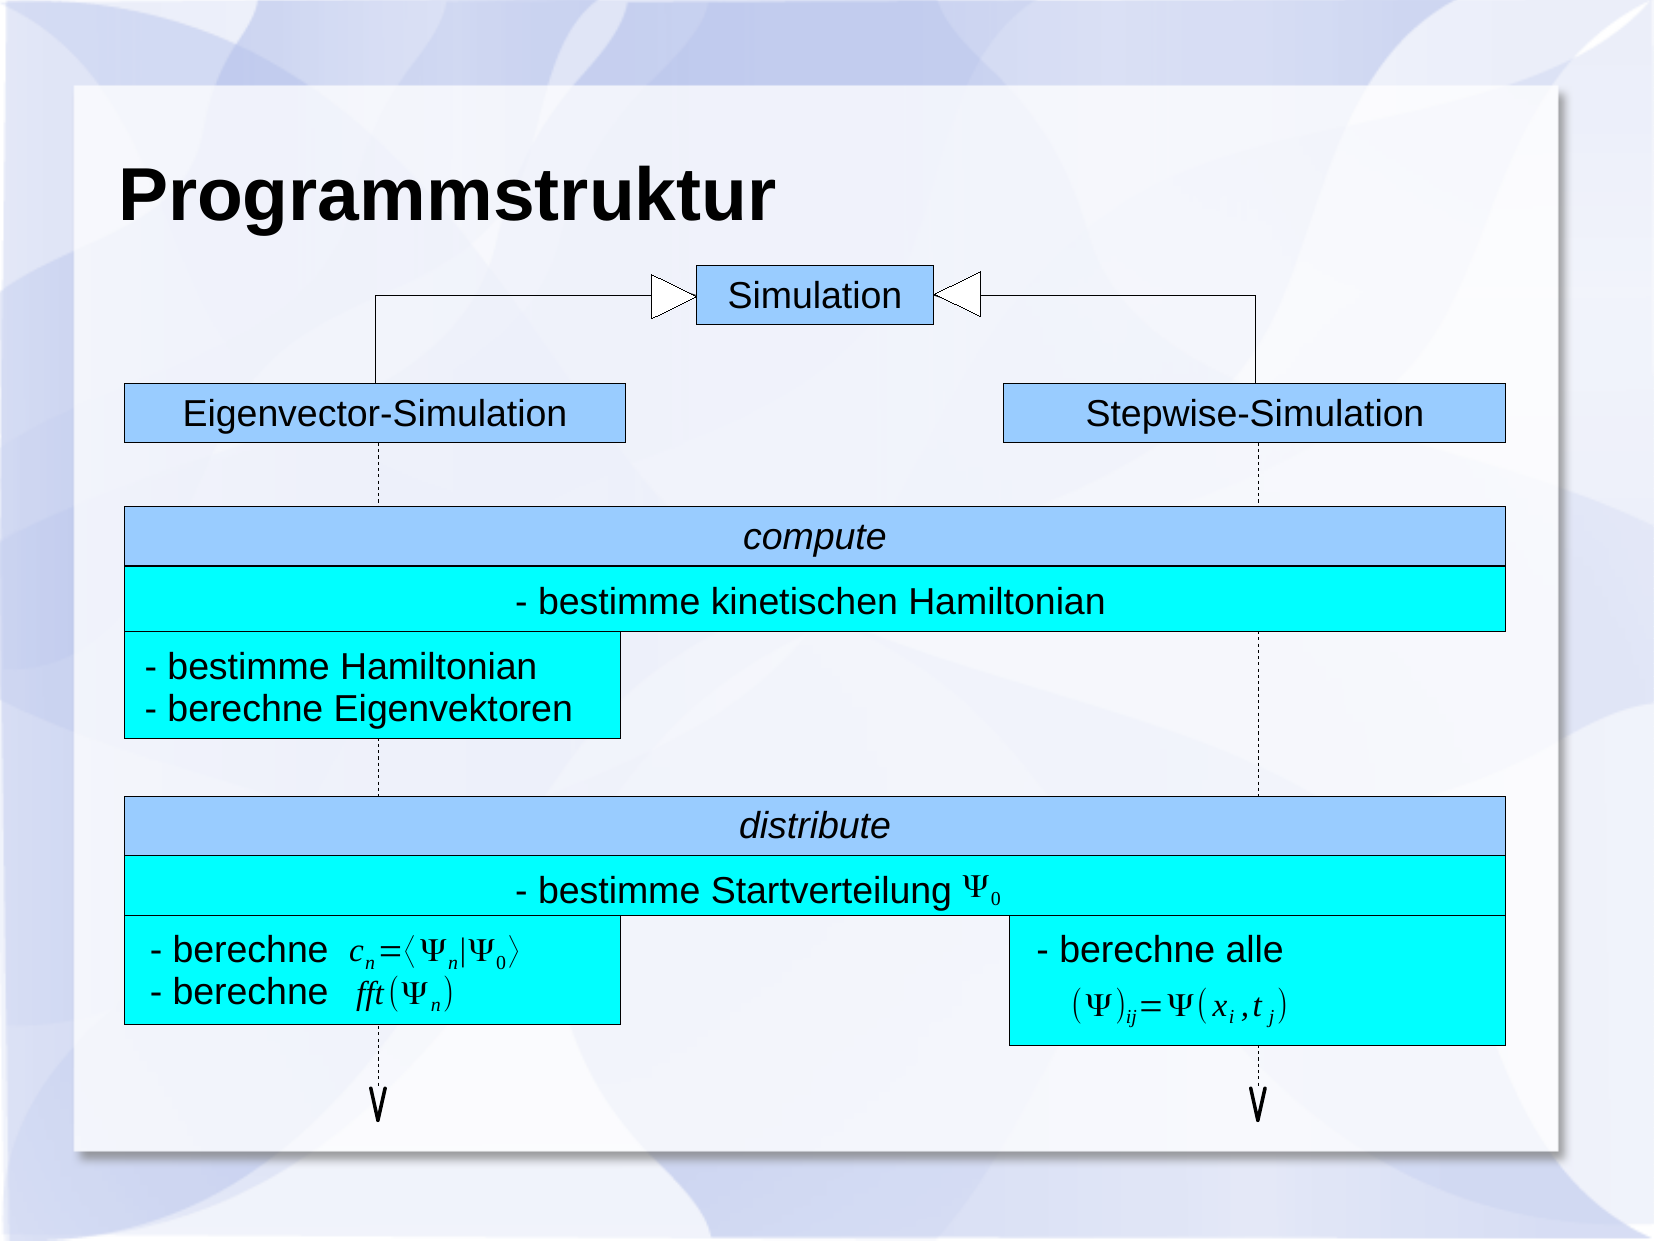

# Programmstruktur
Simulation
Eigenvector-Simulation
Stepwise-Simulation
compute
- bestimme kinetischen Hamiltonian
- bestimme Hamiltonian
- berechne Eigenvektoren
distribute
- bestimme Startverteilung
- berechne
- berechne
- berechne alle